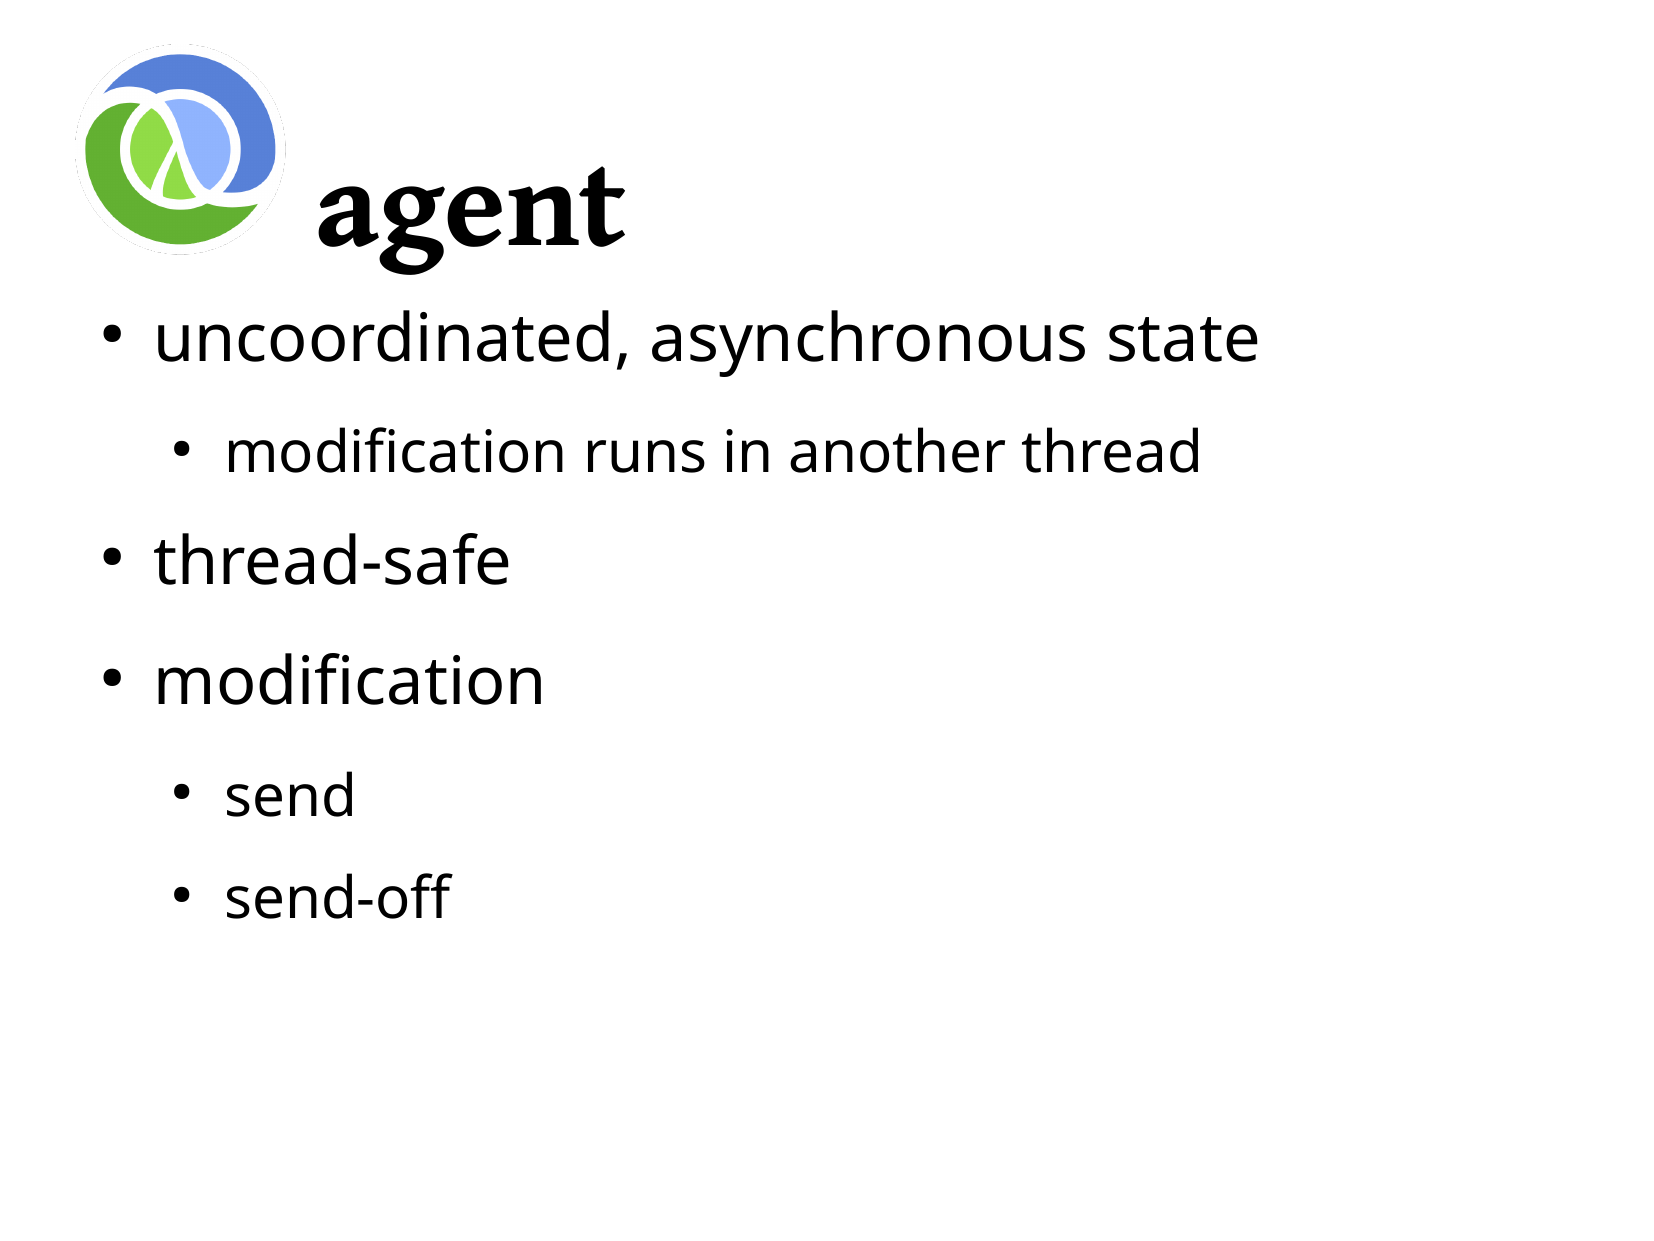

# agent
uncoordinated, asynchronous state
modification runs in another thread
thread-safe
modification
send
send-off